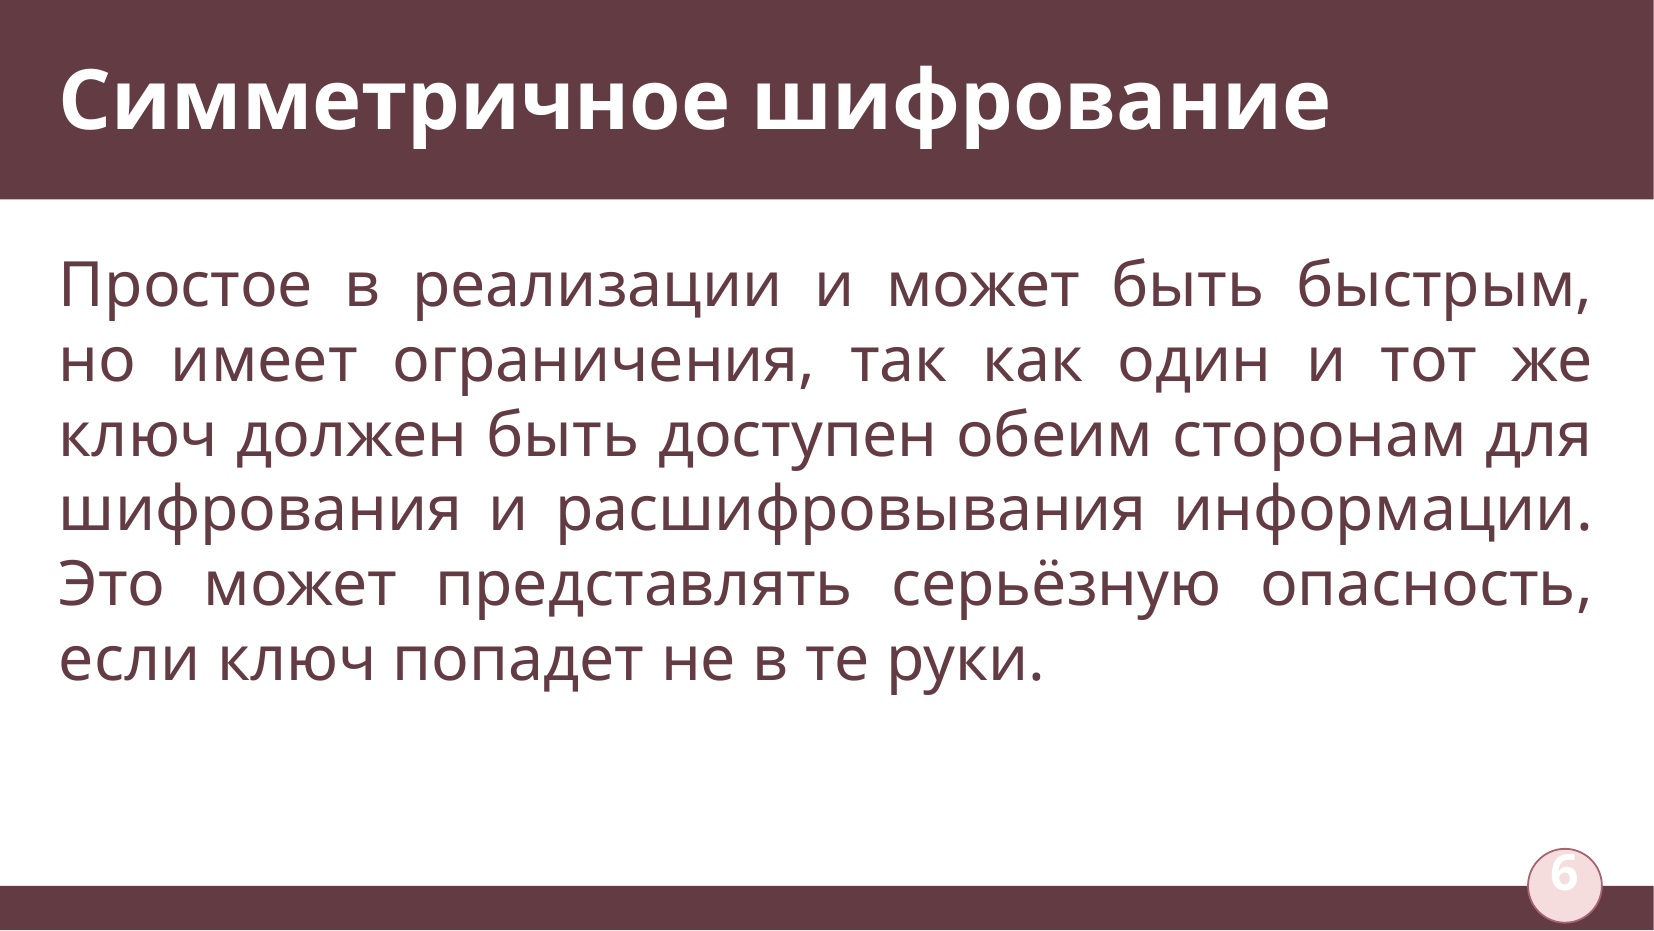

# Симметричное шифрование
Простое в реализации и может быть быстрым, но имеет ограничения, так как один и тот же ключ должен быть доступен обеим сторонам для шифрования и расшифровывания информации. Это может представлять серьёзную опасность, если ключ попадет не в те руки.